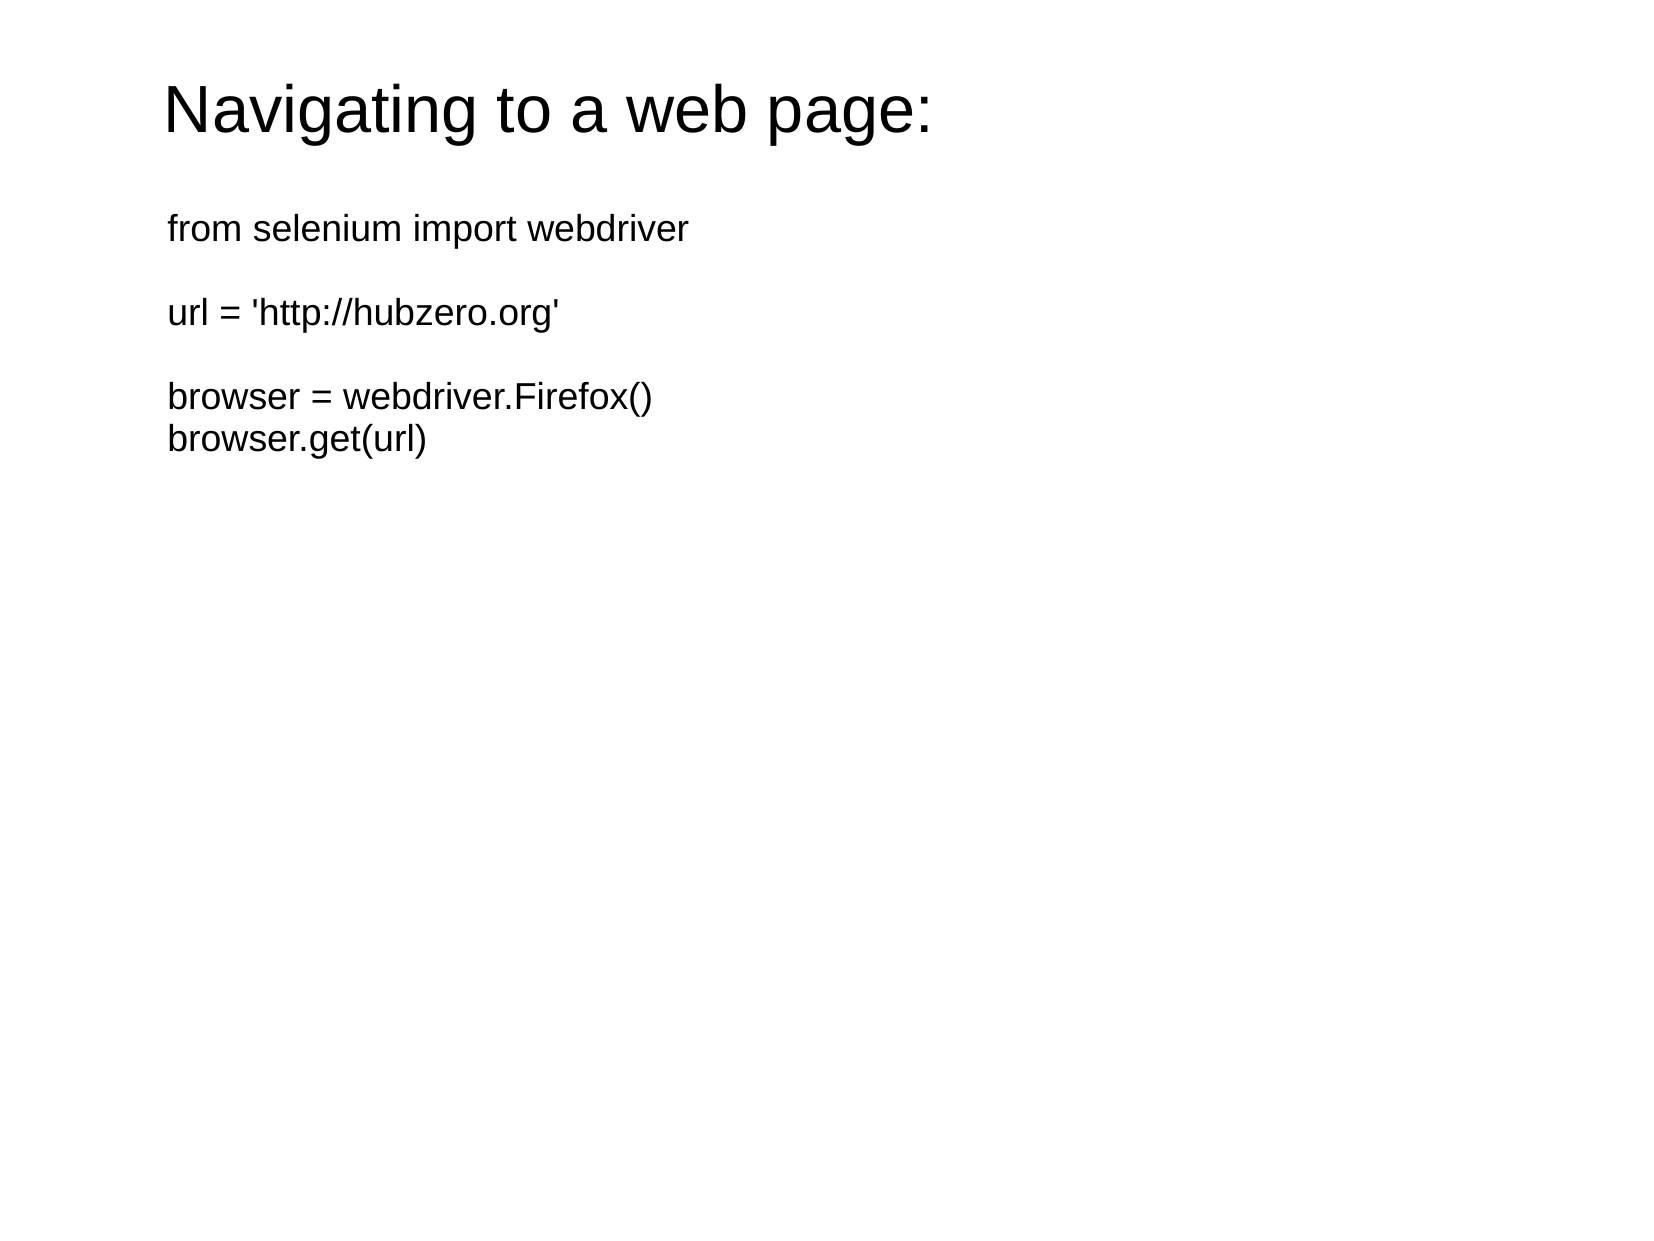

Navigating to a web page:
from selenium import webdriver
url = 'http://hubzero.org'
browser = webdriver.Firefox()
browser.get(url)